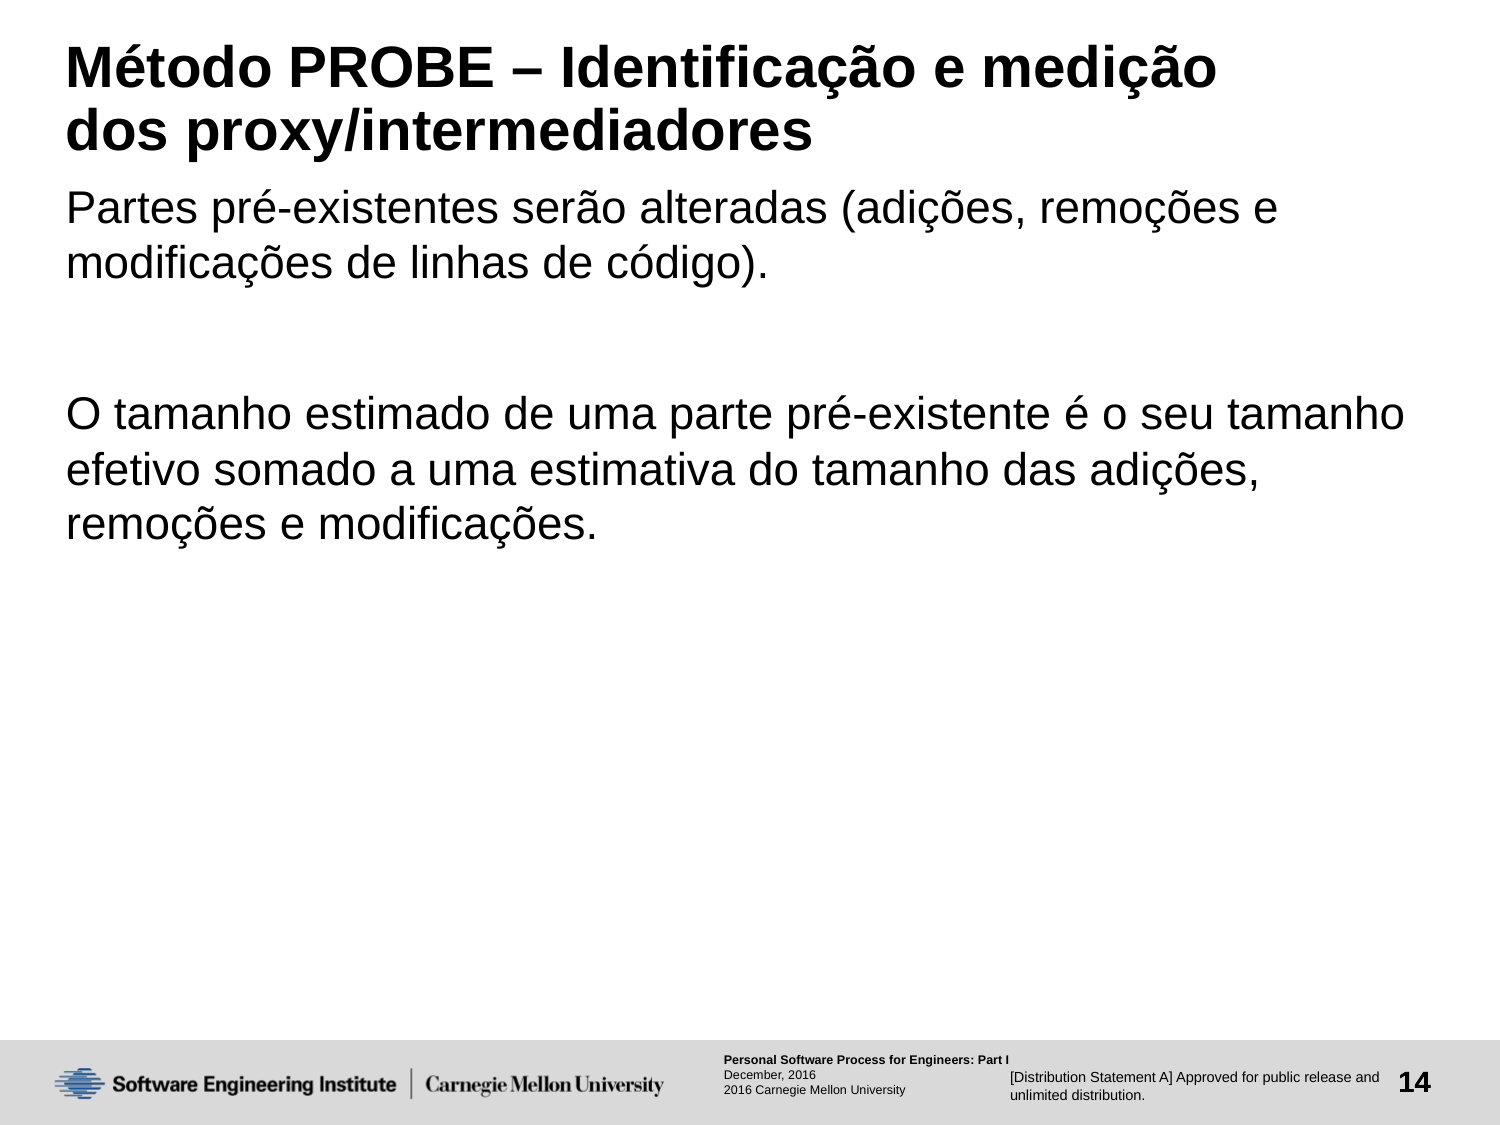

# Método PROBE – Identificação e medição dos proxy/intermediadores
Partes pré-existentes serão alteradas (adições, remoções e modificações de linhas de código).
O tamanho estimado de uma parte pré-existente é o seu tamanho efetivo somado a uma estimativa do tamanho das adições, remoções e modificações.